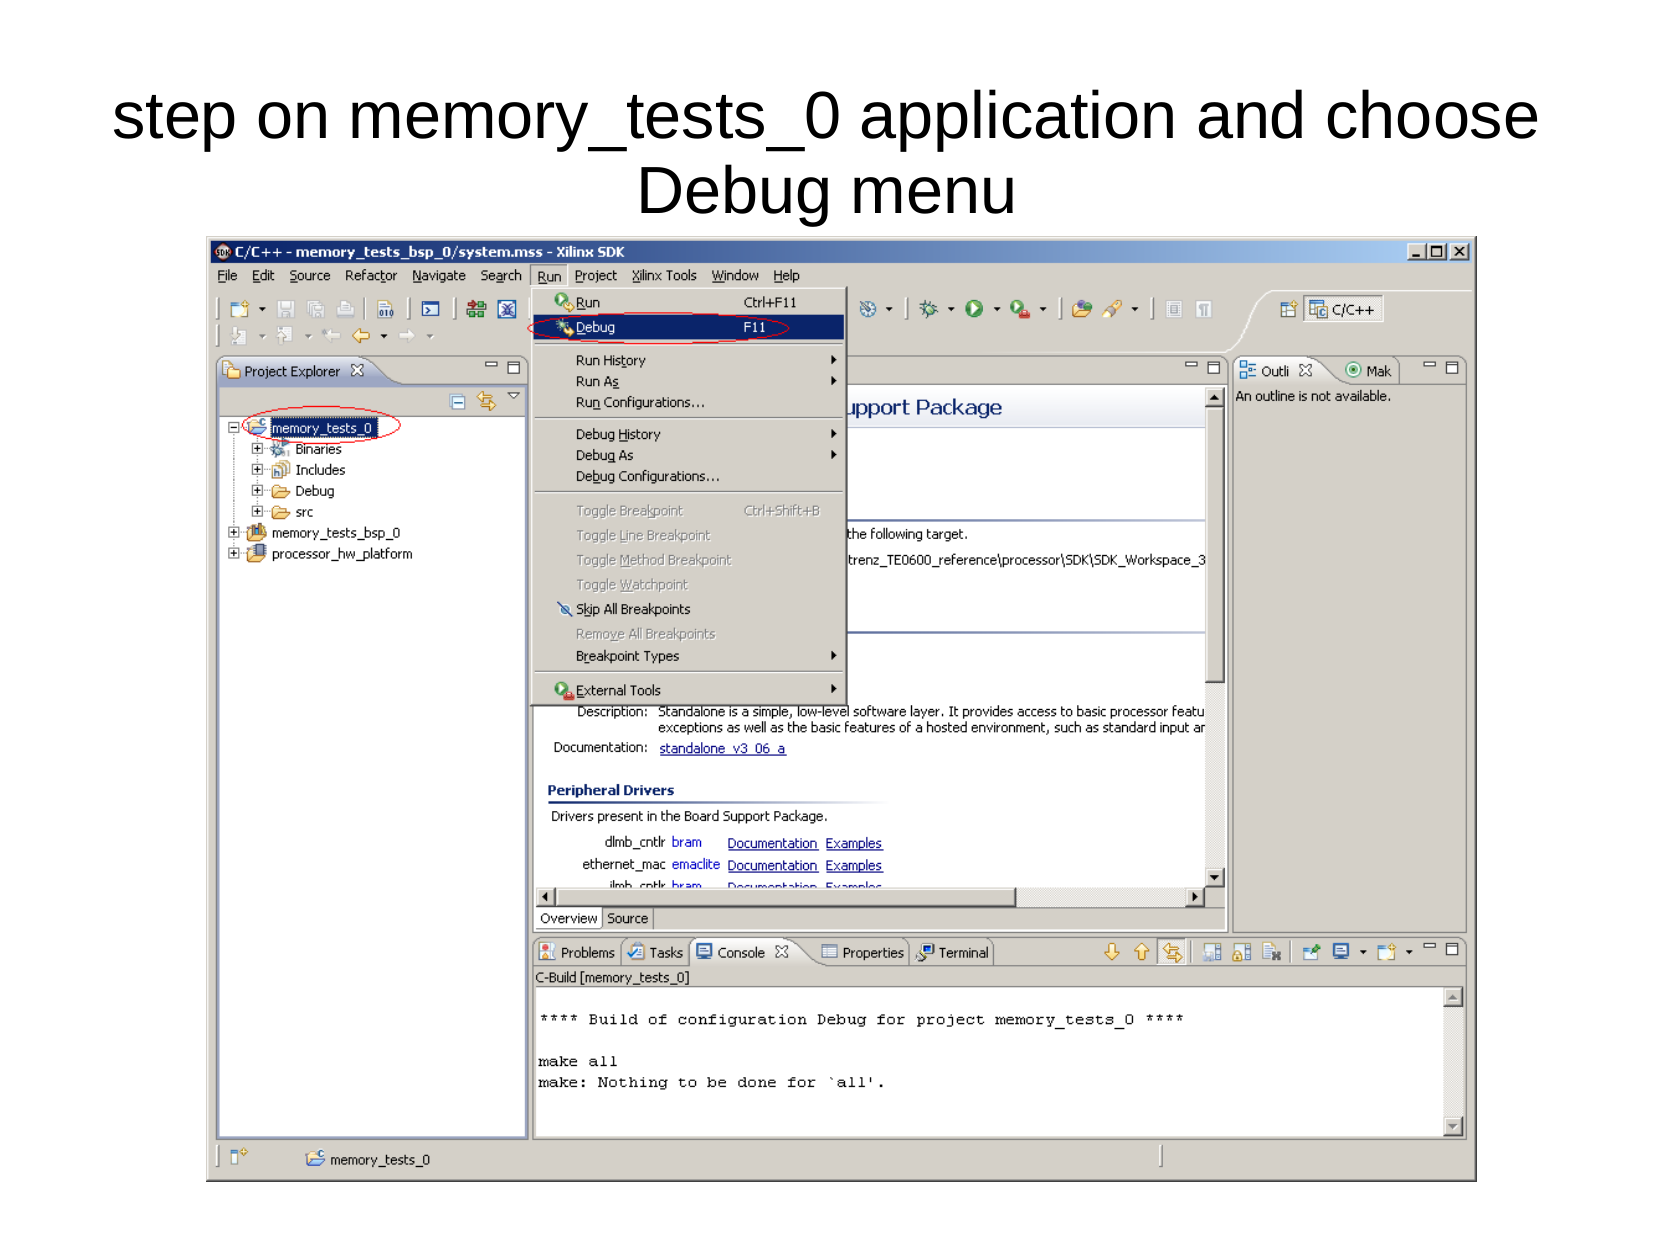

# step on memory_tests_0 application and choose Debug menu